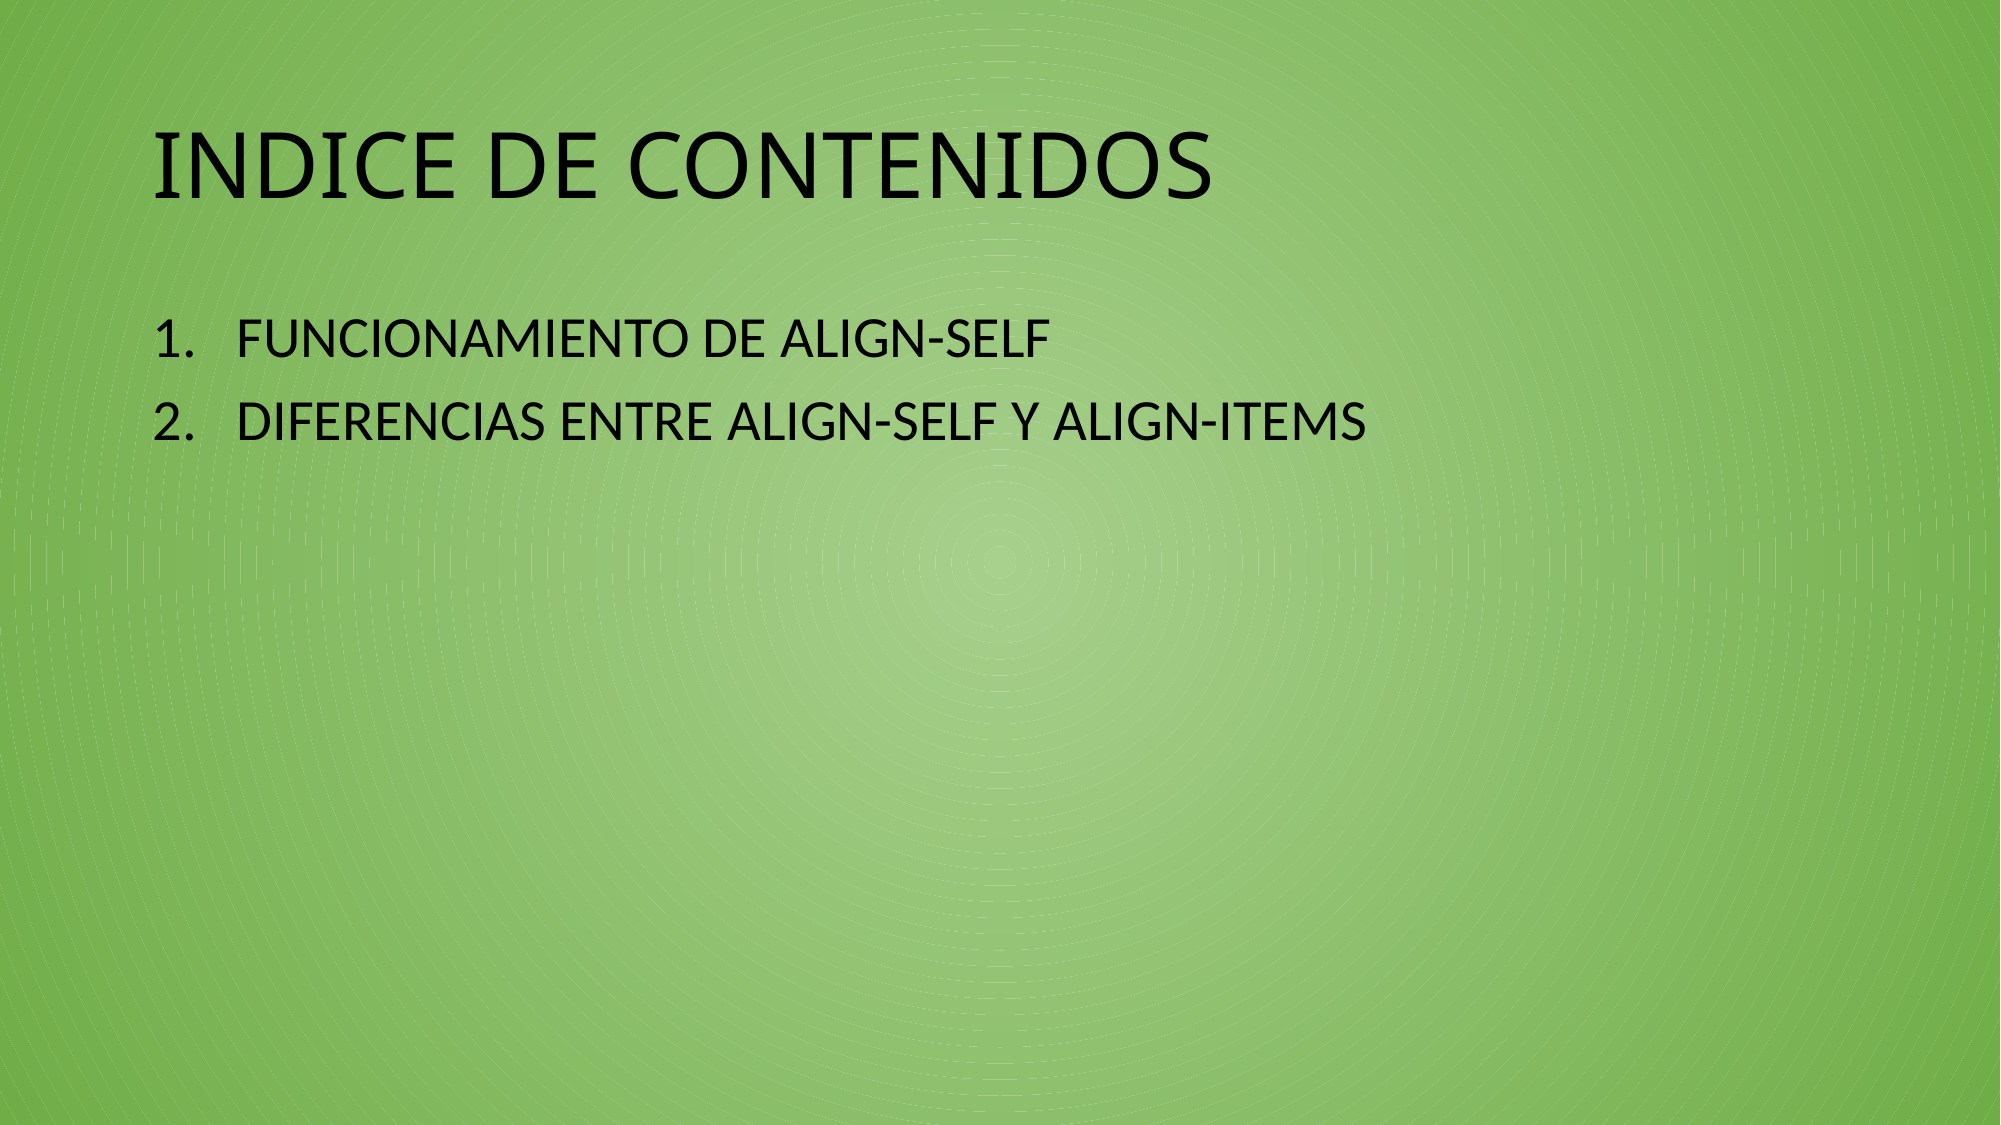

# INDICE DE CONTENIDOS
FUNCIONAMIENTO DE ALIGN-SELF
DIFERENCIAS ENTRE ALIGN-SELF Y ALIGN-ITEMS